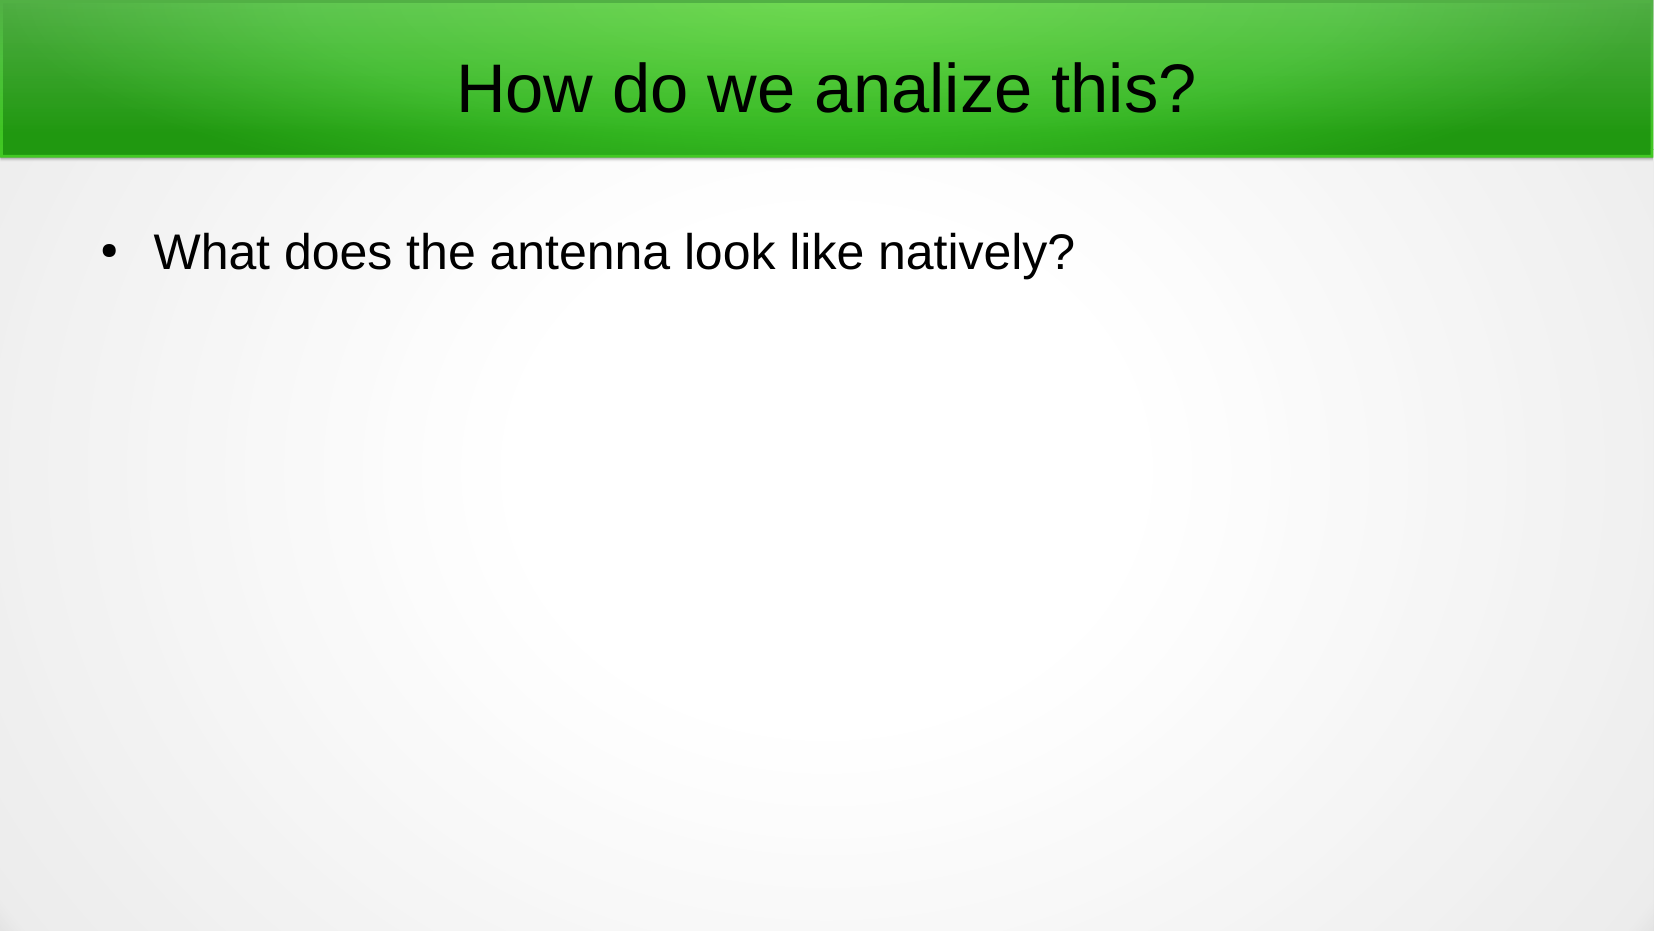

# How do we analize this?
What does the antenna look like natively?